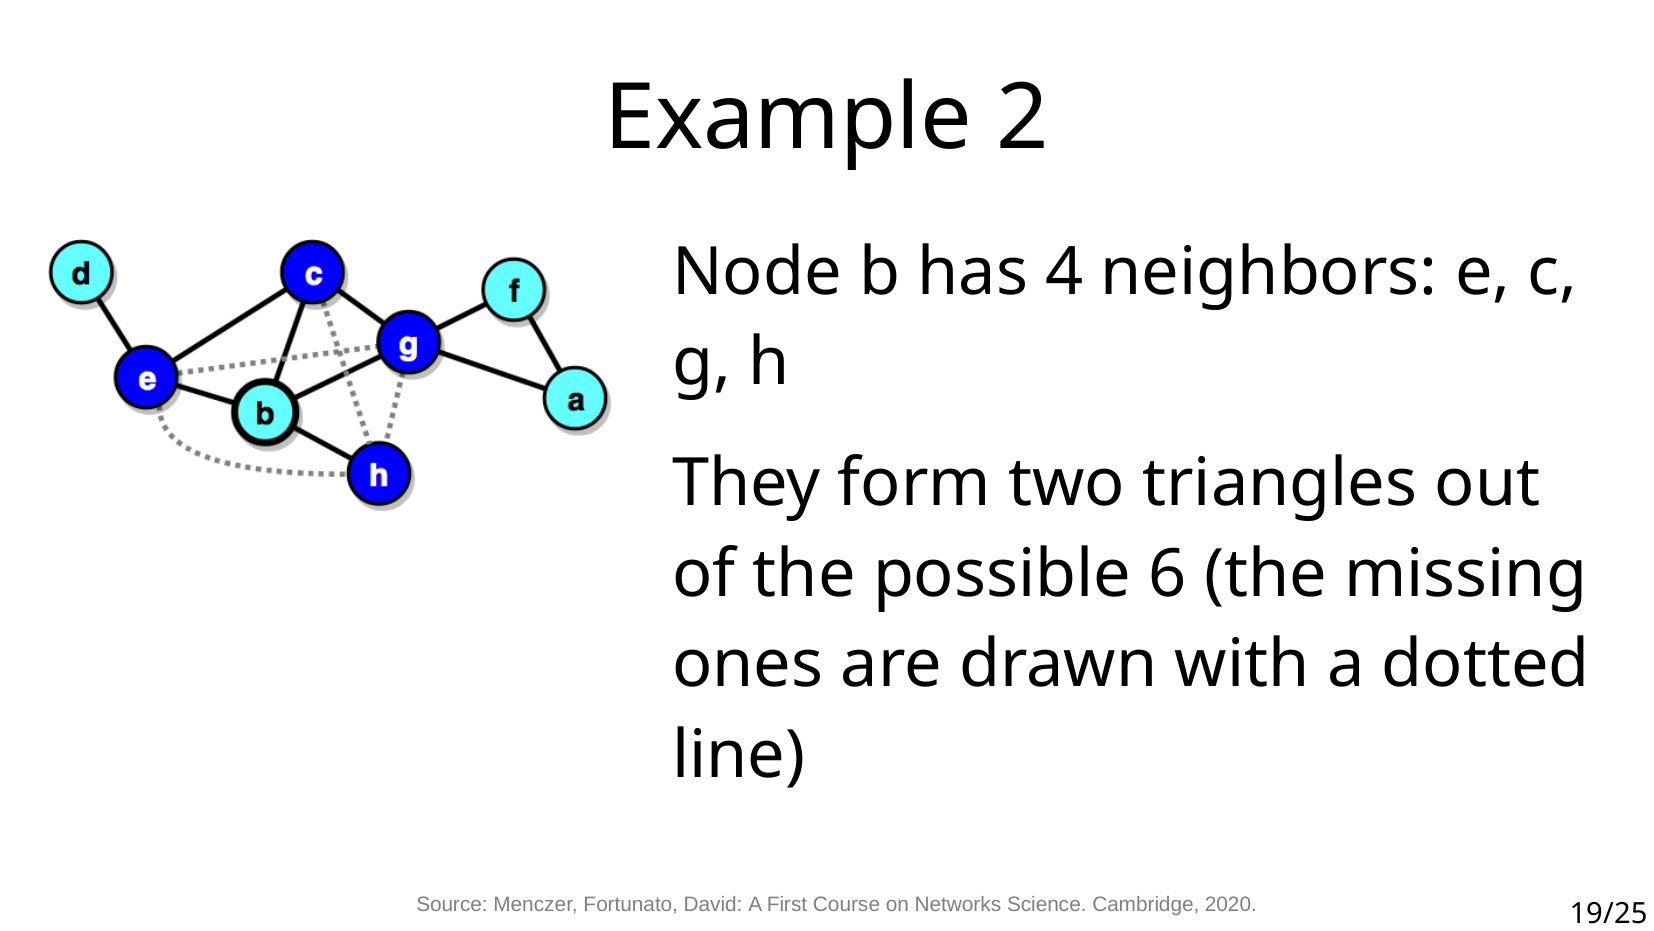

# Example 2
Node b has 4 neighbors: e, c, g, h
They form two triangles out of the possible 6 (the missing ones are drawn with a dotted line)
Source: Menczer, Fortunato, David: A First Course on Networks Science. Cambridge, 2020.
19